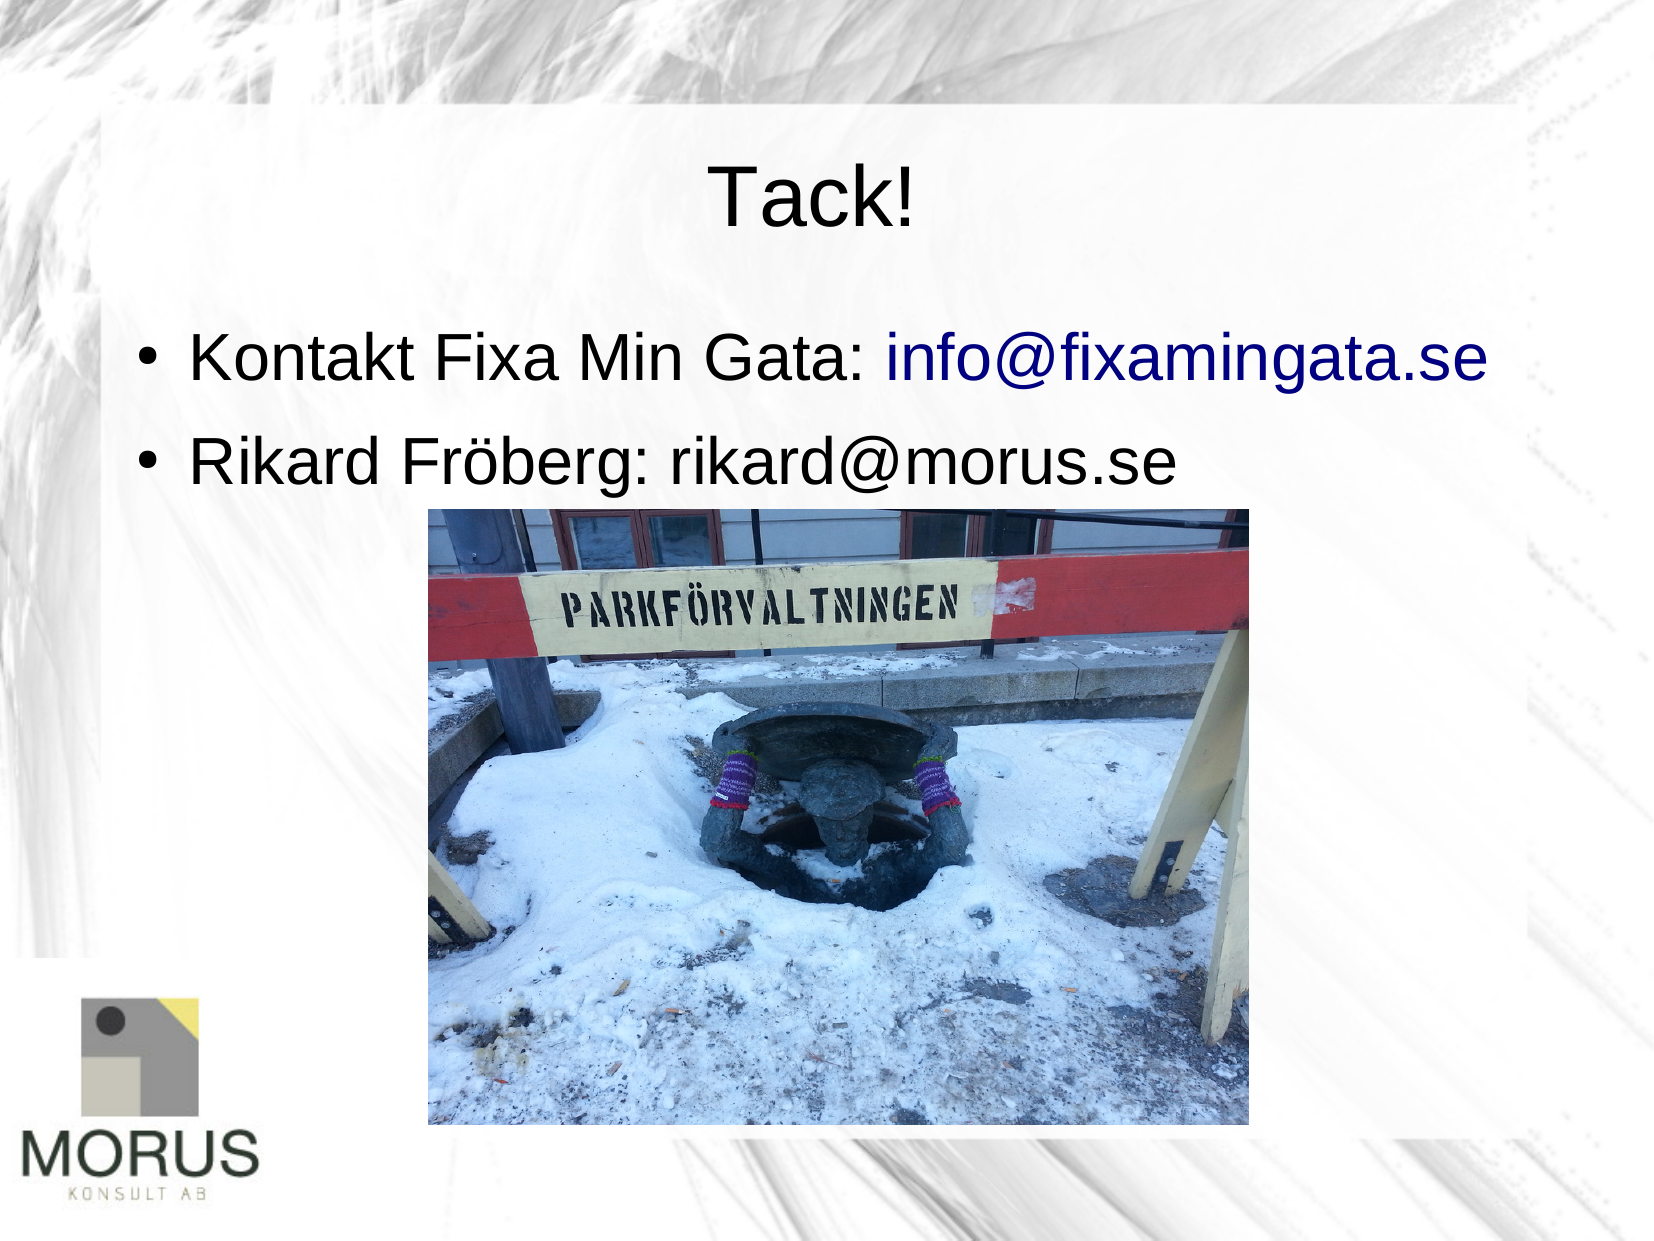

# Tack!
Kontakt Fixa Min Gata: info@fixamingata.se
Rikard Fröberg: rikard@morus.se